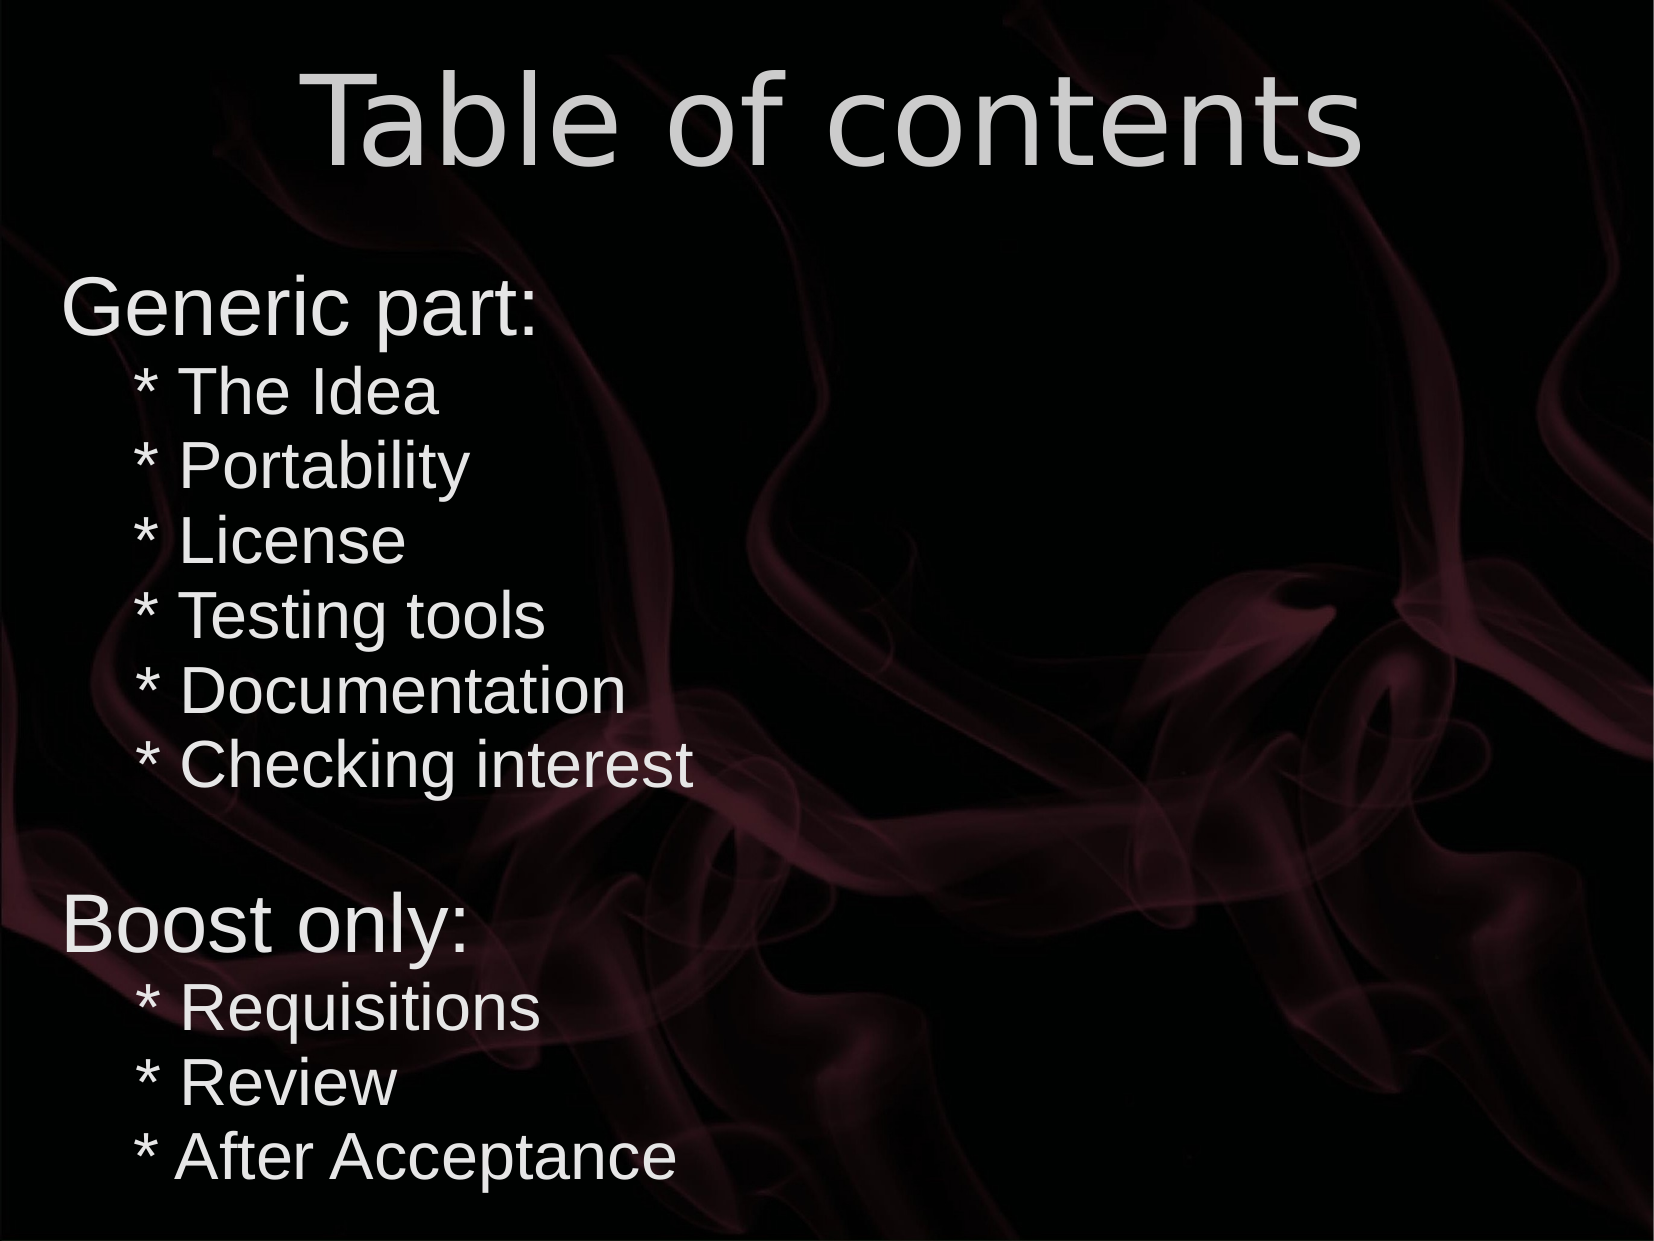

# Table of contents
Generic part:
 * The Idea
 * Portability
 * License
 * Testing tools
	* Documentation
	* Checking interest
Boost only:
	* Requisitions
	* Review
 * After Acceptance